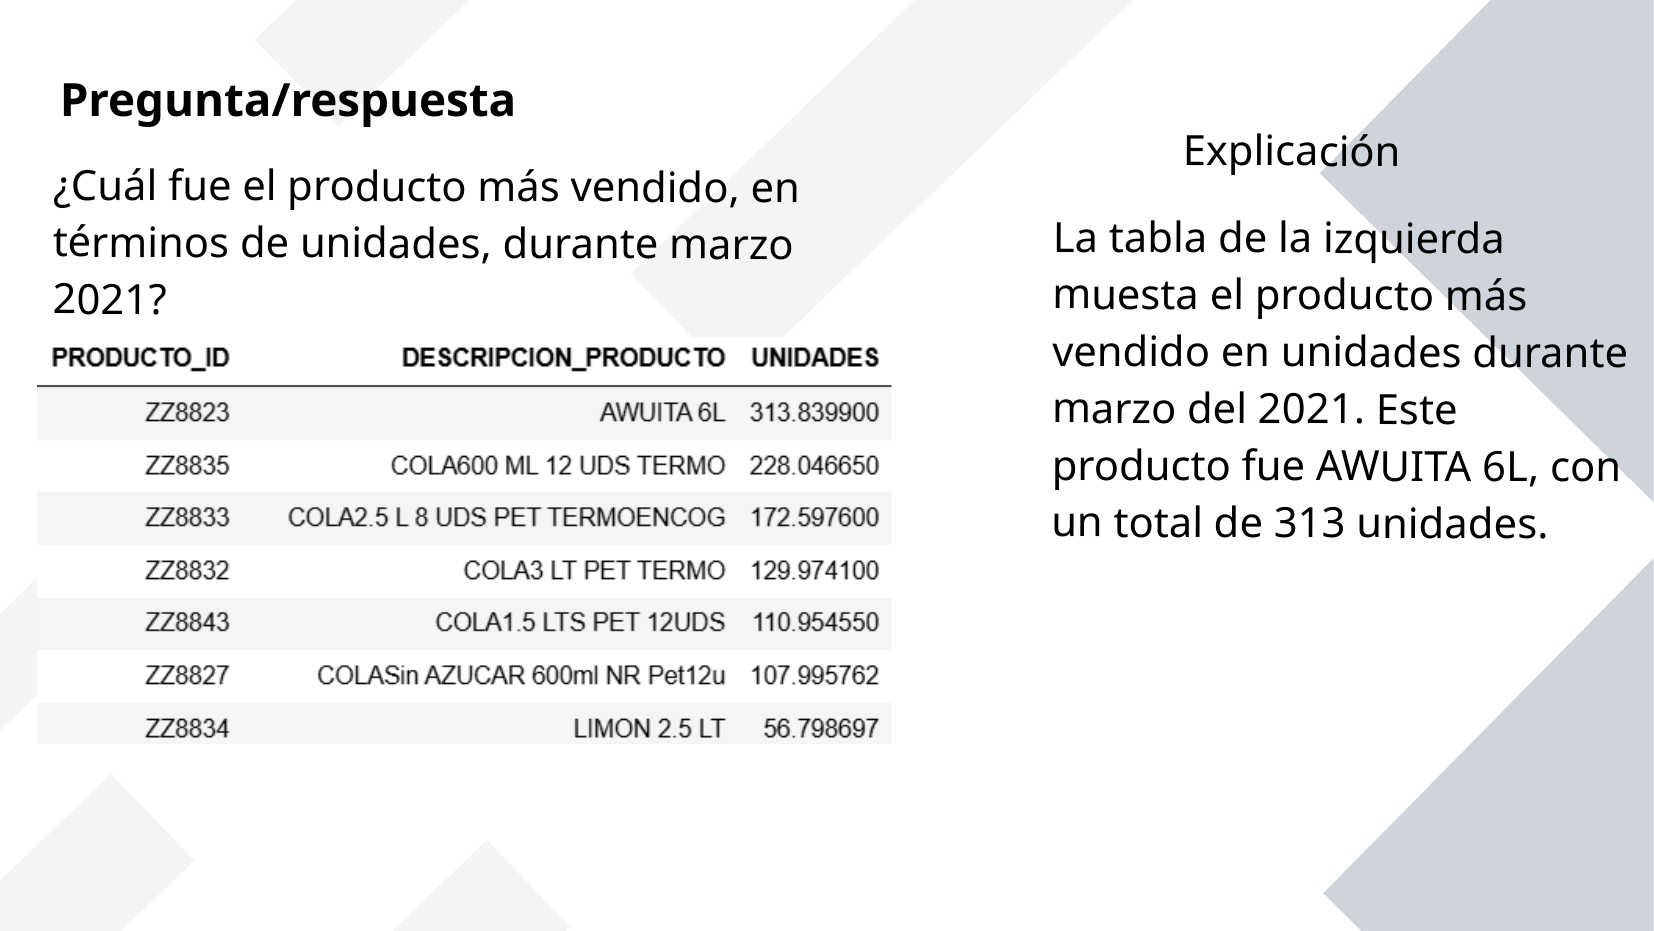

Pregunta/respuesta
Explicación
¿Cuál fue el producto más vendido, en términos de unidades, durante marzo 2021?
La tabla de la izquierda muesta el producto más vendido en unidades durante marzo del 2021. Este producto fue AWUITA 6L, con un total de 313 unidades.